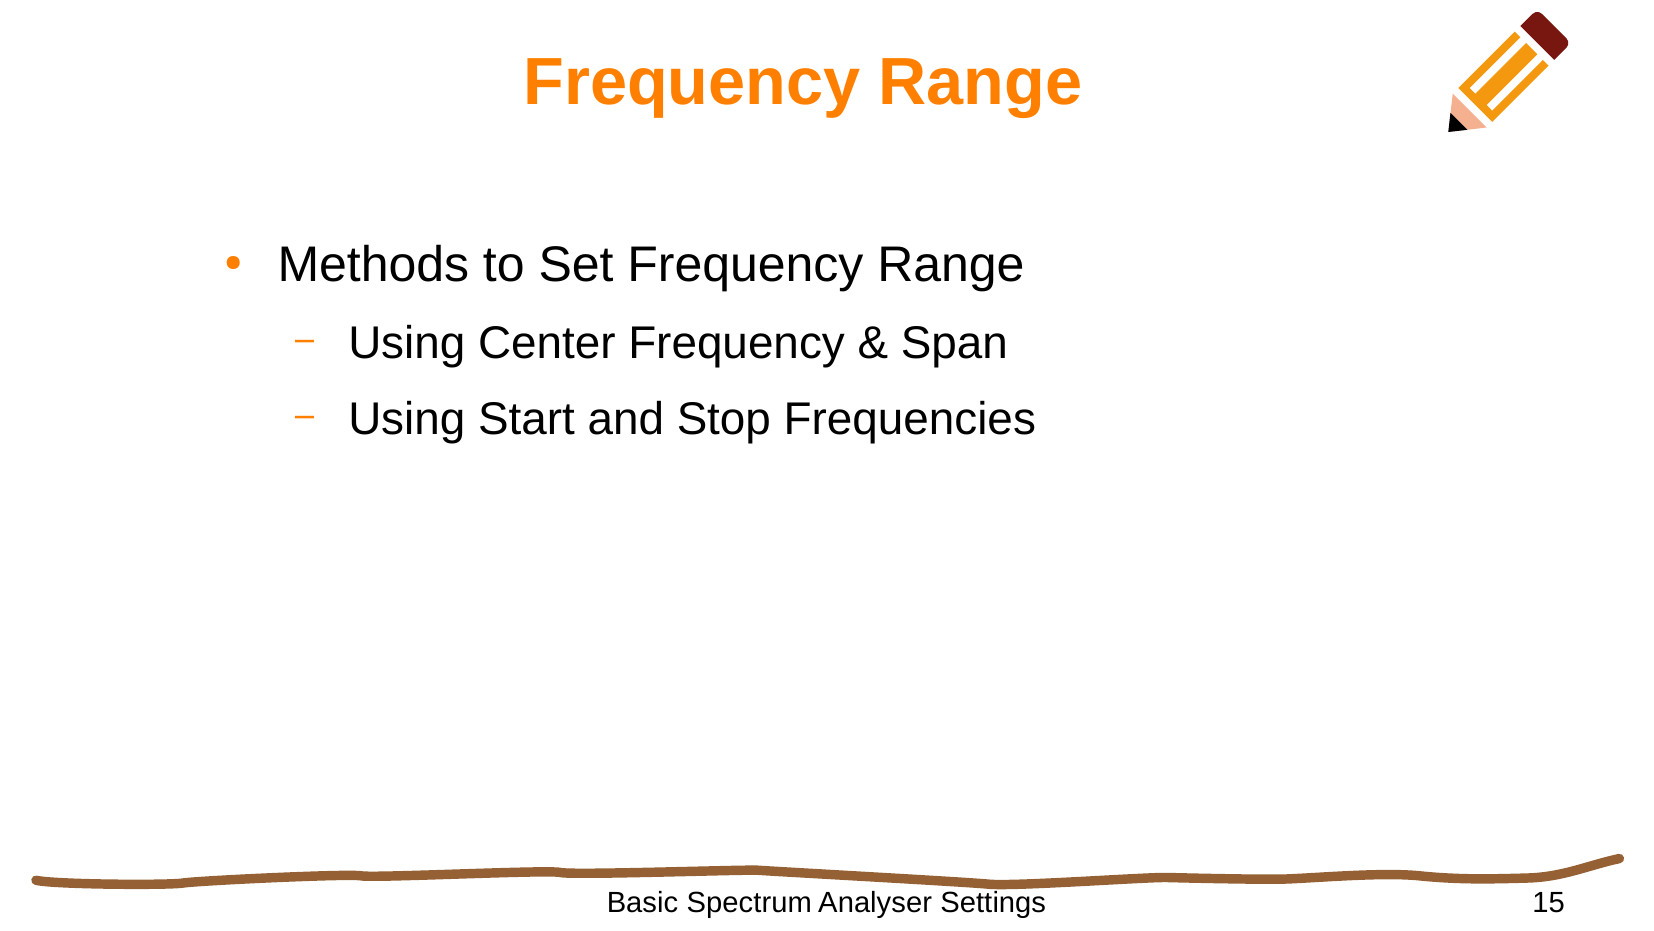

# Frequency Range
Methods to Set Frequency Range
Using Center Frequency & Span
Using Start and Stop Frequencies
Basic Spectrum Analyser Settings
15